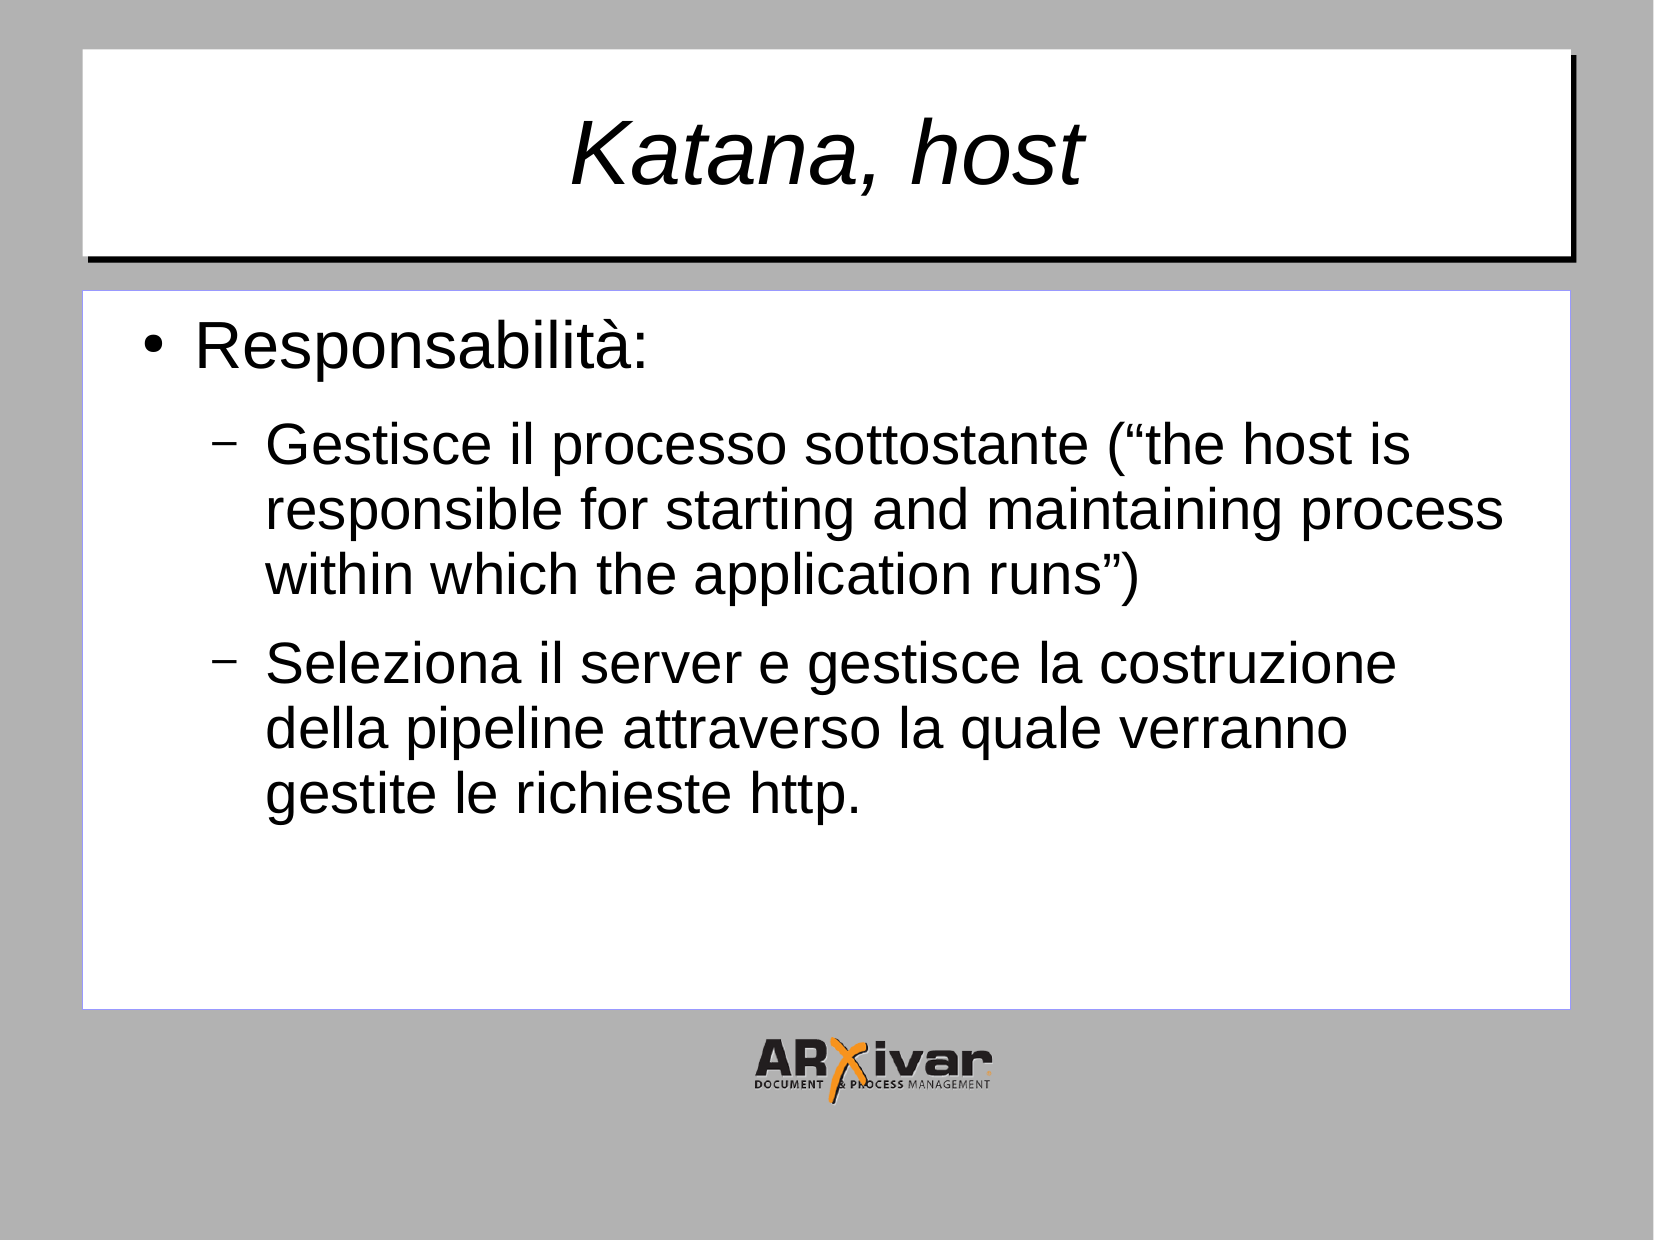

# Katana, host
Responsabilità:
Gestisce il processo sottostante (“the host is responsible for starting and maintaining process within which the application runs”)
Seleziona il server e gestisce la costruzione della pipeline attraverso la quale verranno gestite le richieste http.